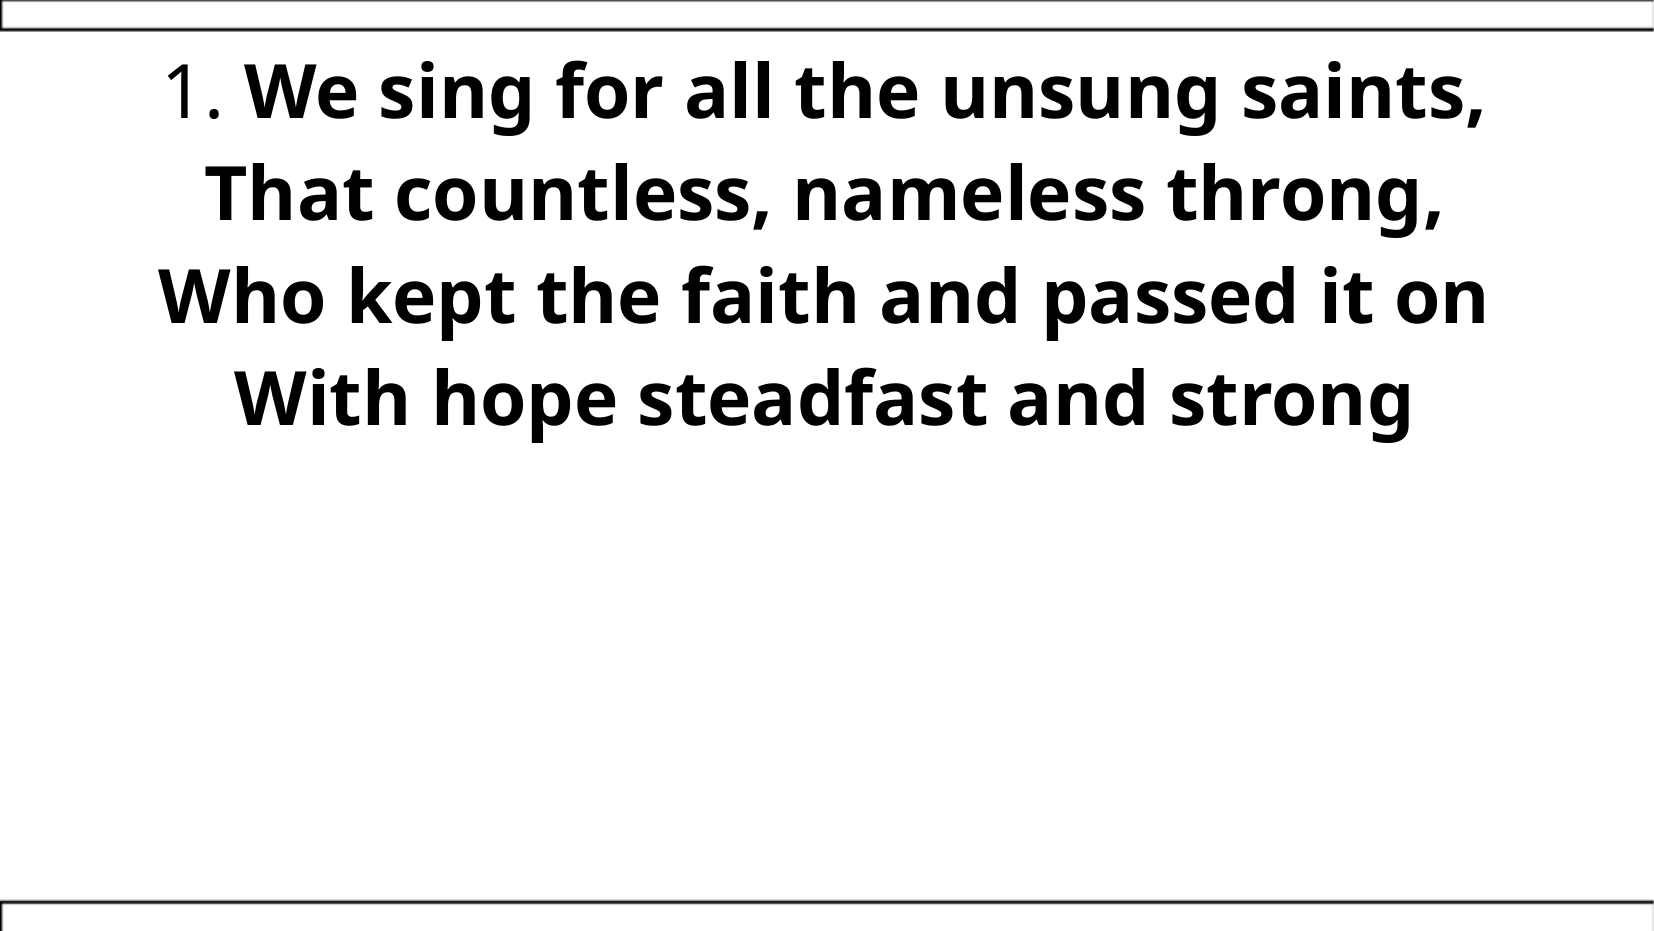

1. We sing for all the unsung saints,
That countless, nameless throng,
Who kept the faith and passed it on
With hope steadfast and strong